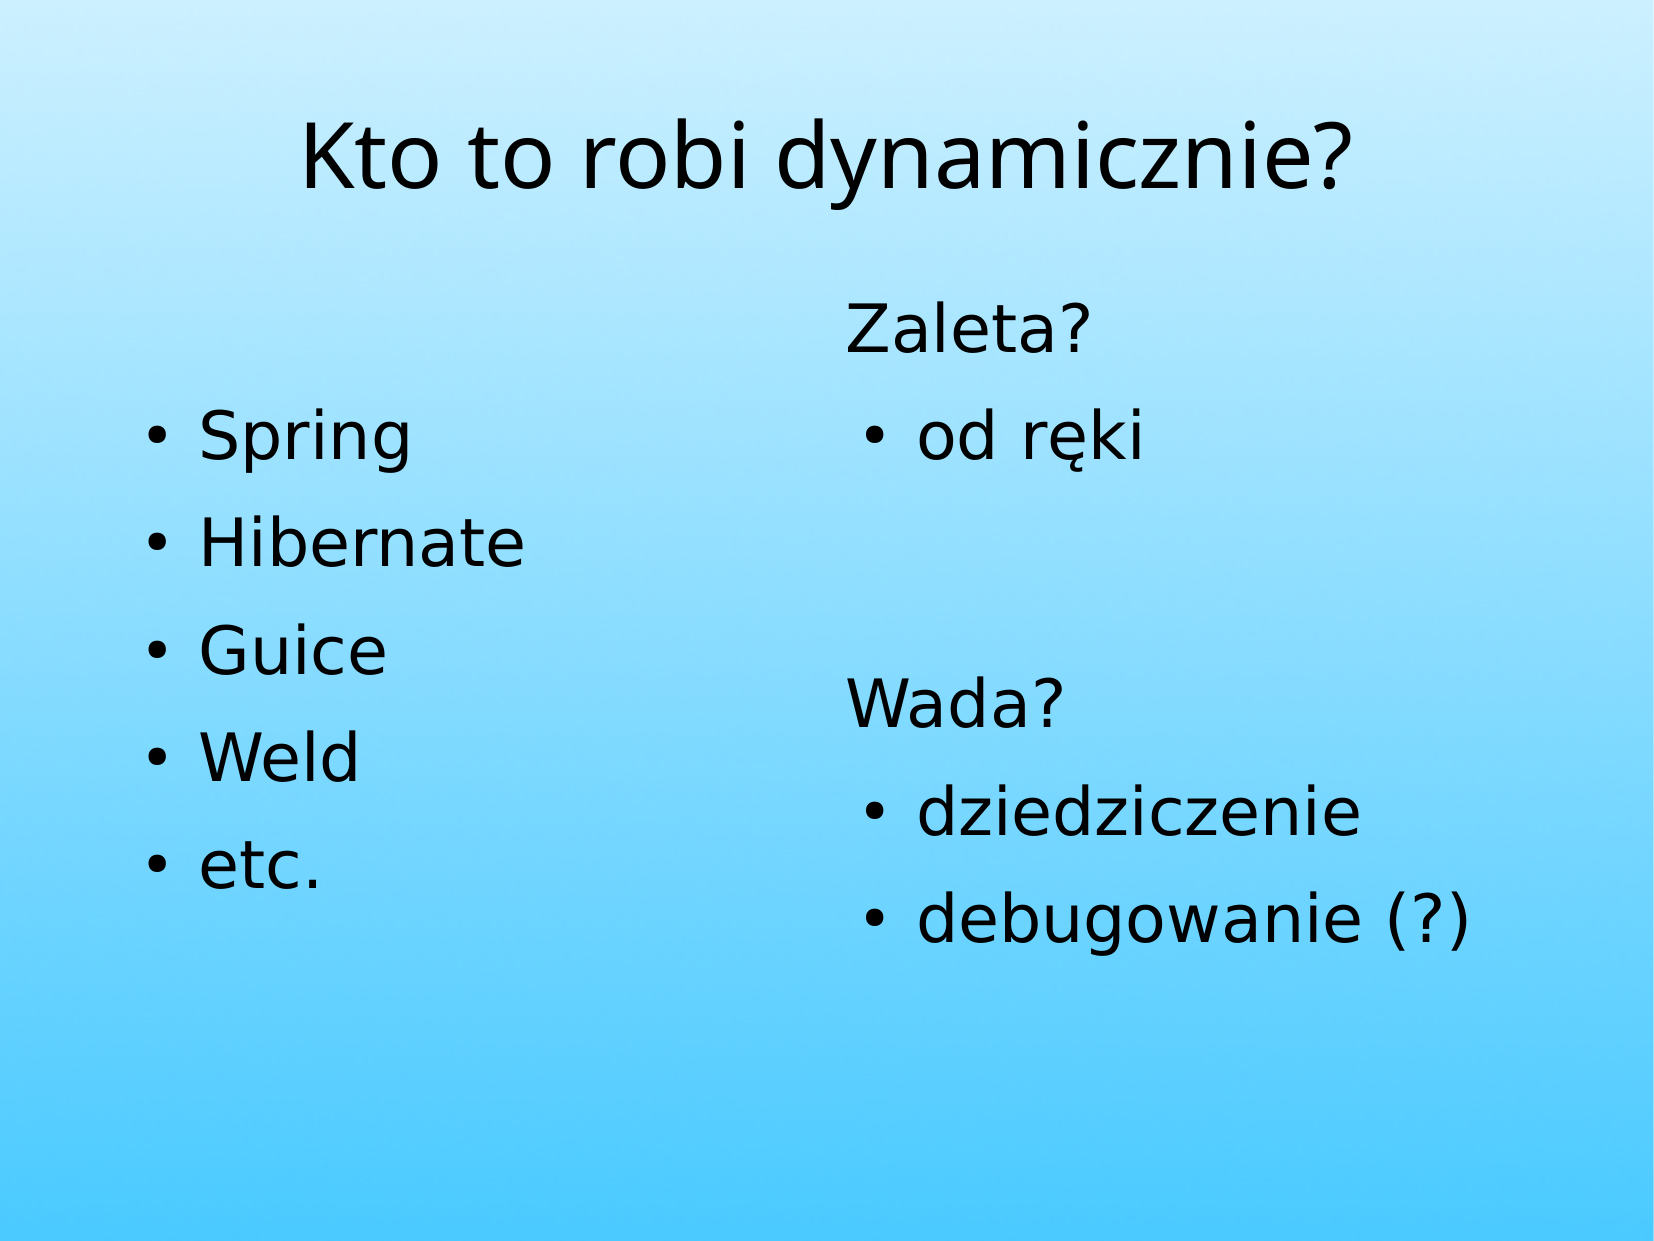

# Kto to robi dynamicznie?
Spring
Hibernate
Guice
Weld
etc.
Zaleta?
od ręki
Wada?
dziedziczenie
debugowanie (?)